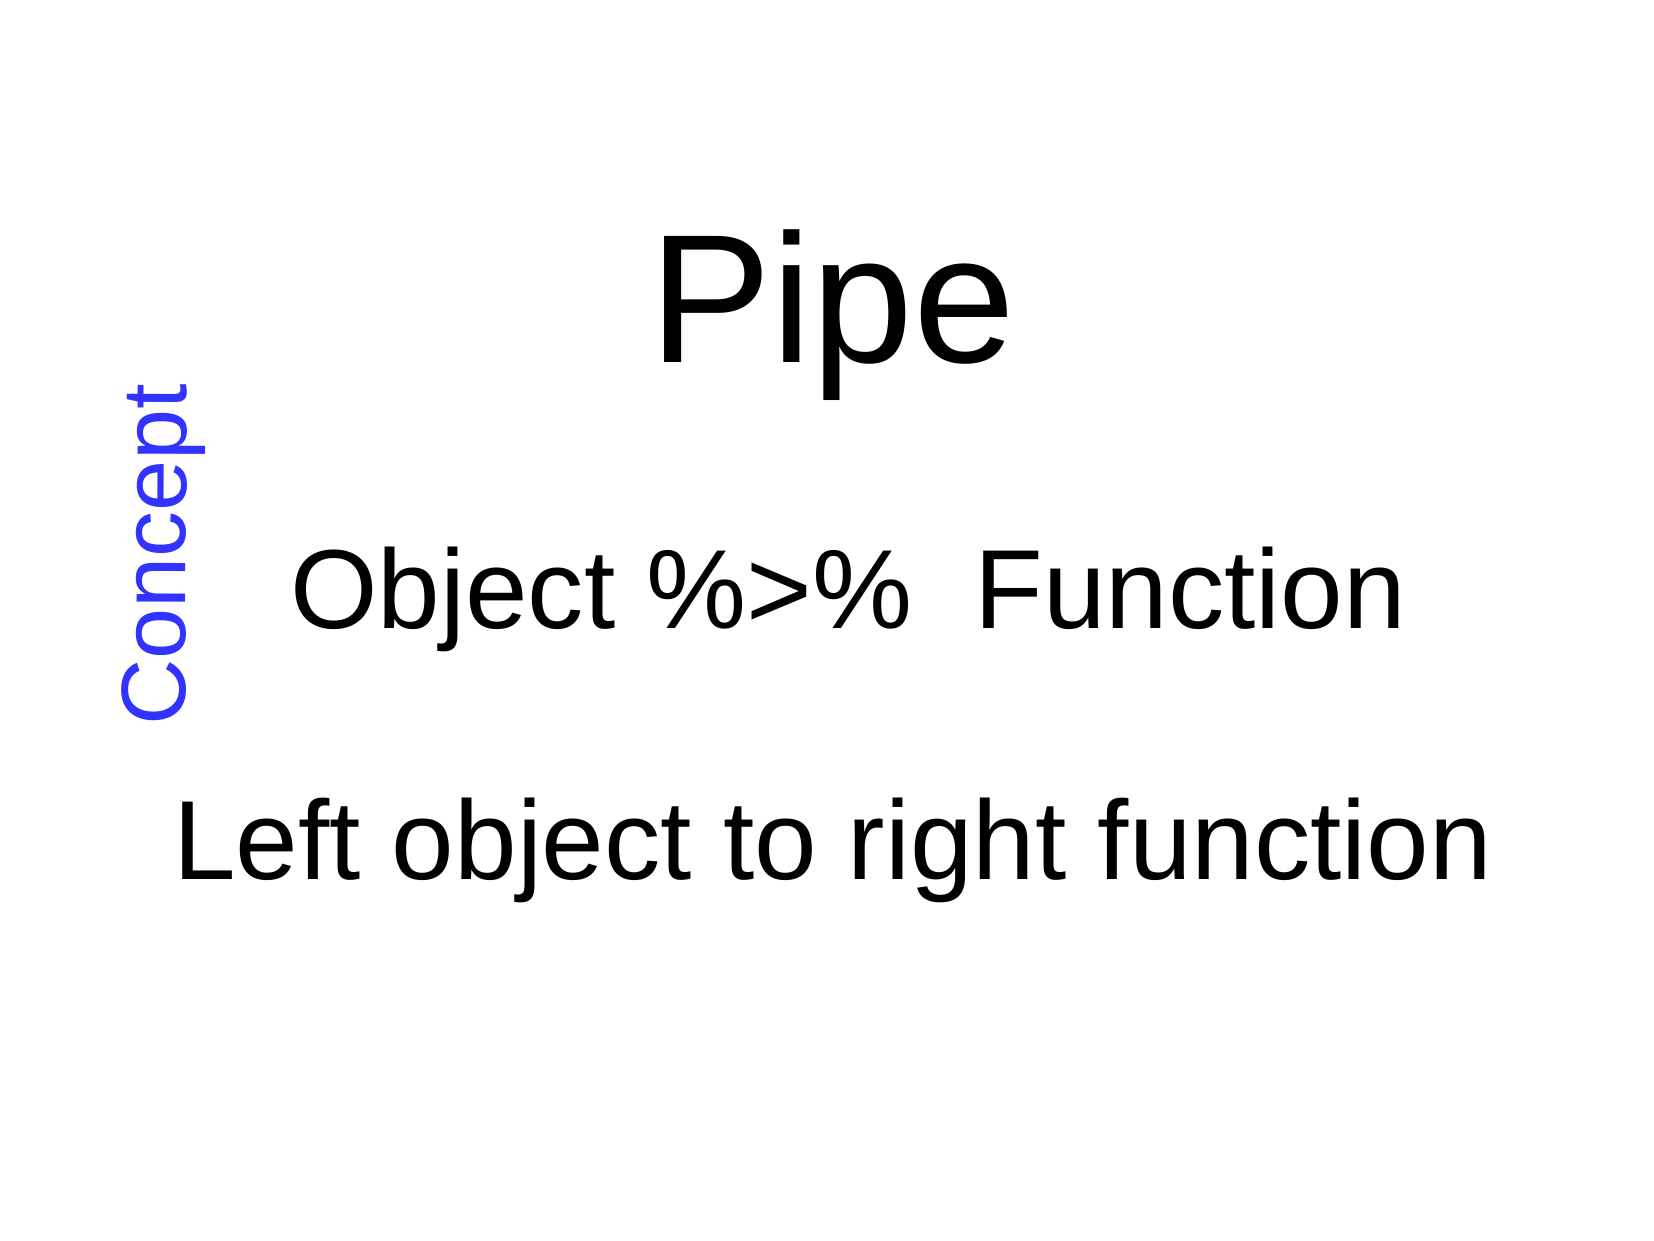

Pipe
 Object %>% Function
Left object to right function
# Concept